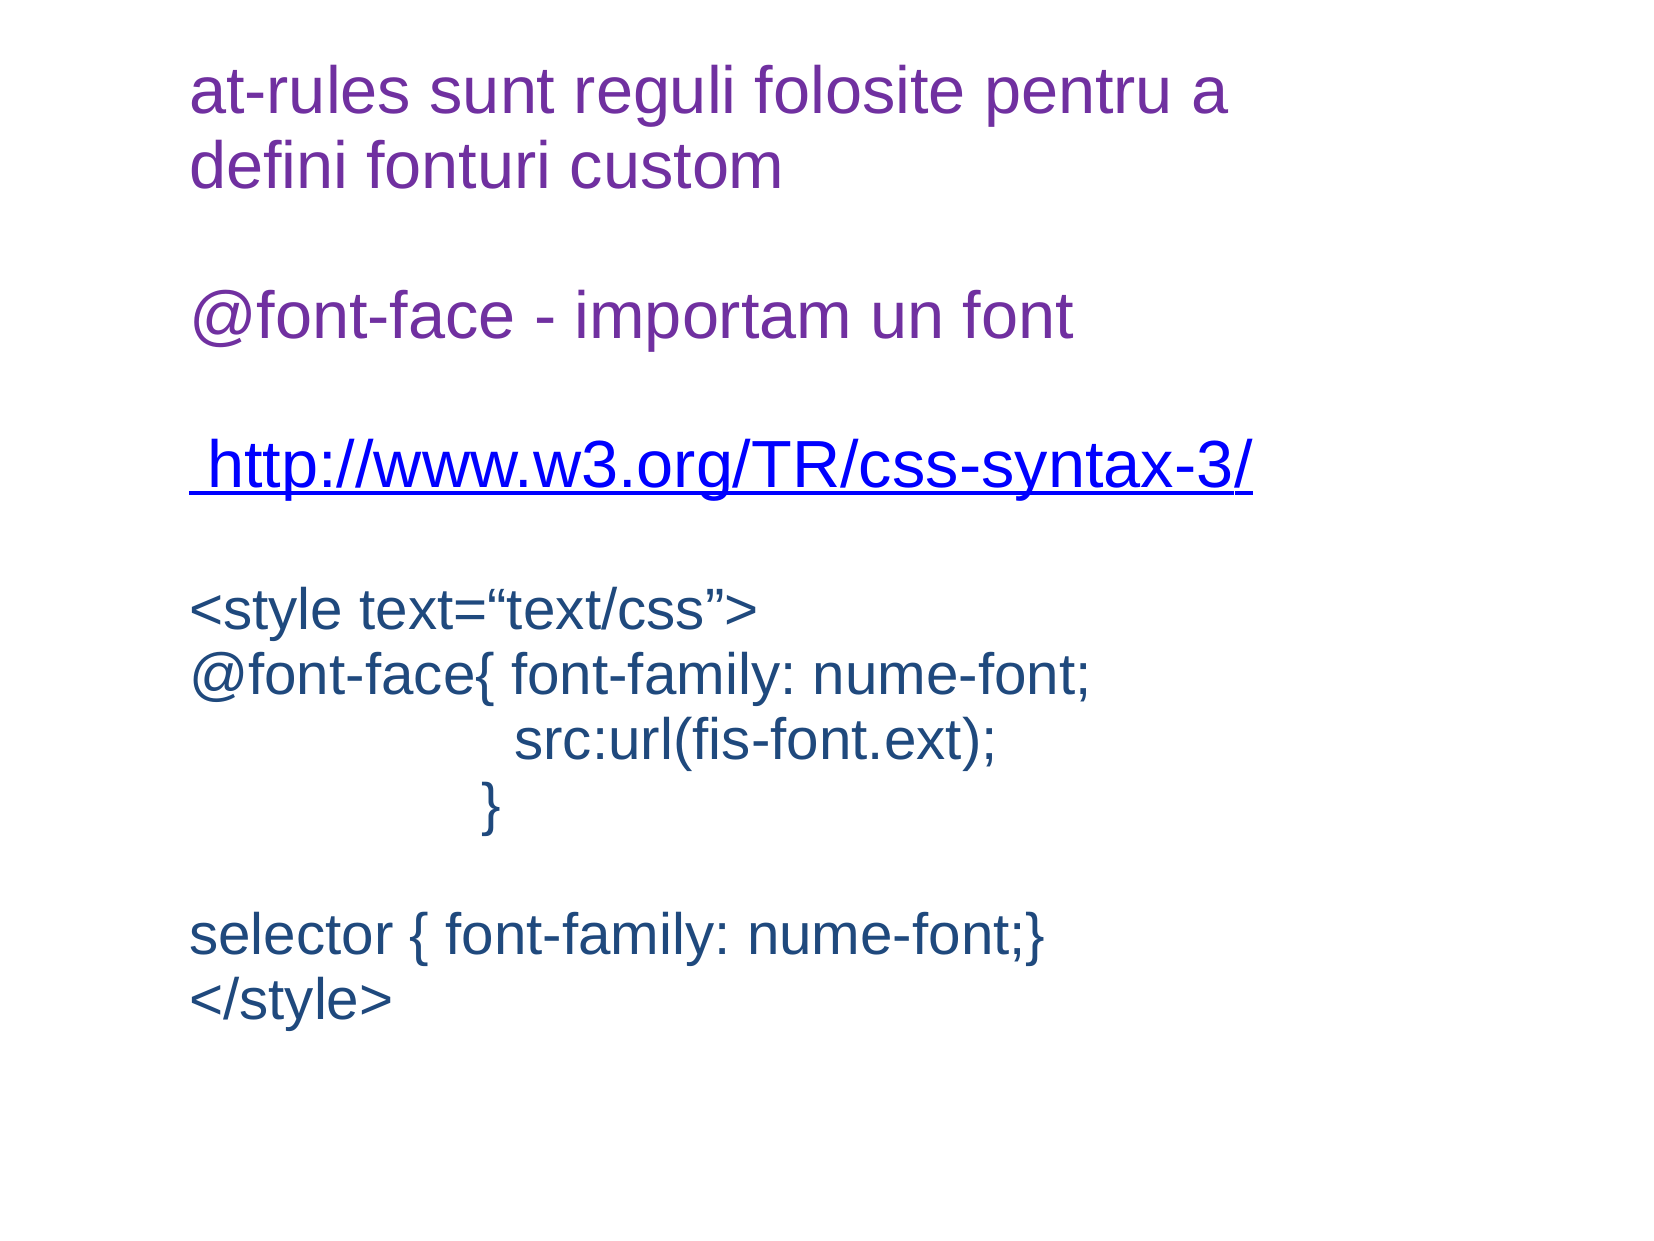

at-rules sunt reguli folosite pentru a defini fonturi custom
@font-face - importam un font
 http://www.w3.org/TR/css-syntax-3/
<style text=“text/css”>
@font-face{ font-family: nume-font;
 src:url(fis-font.ext);
 }
selector { font-family: nume-font;}
</style>